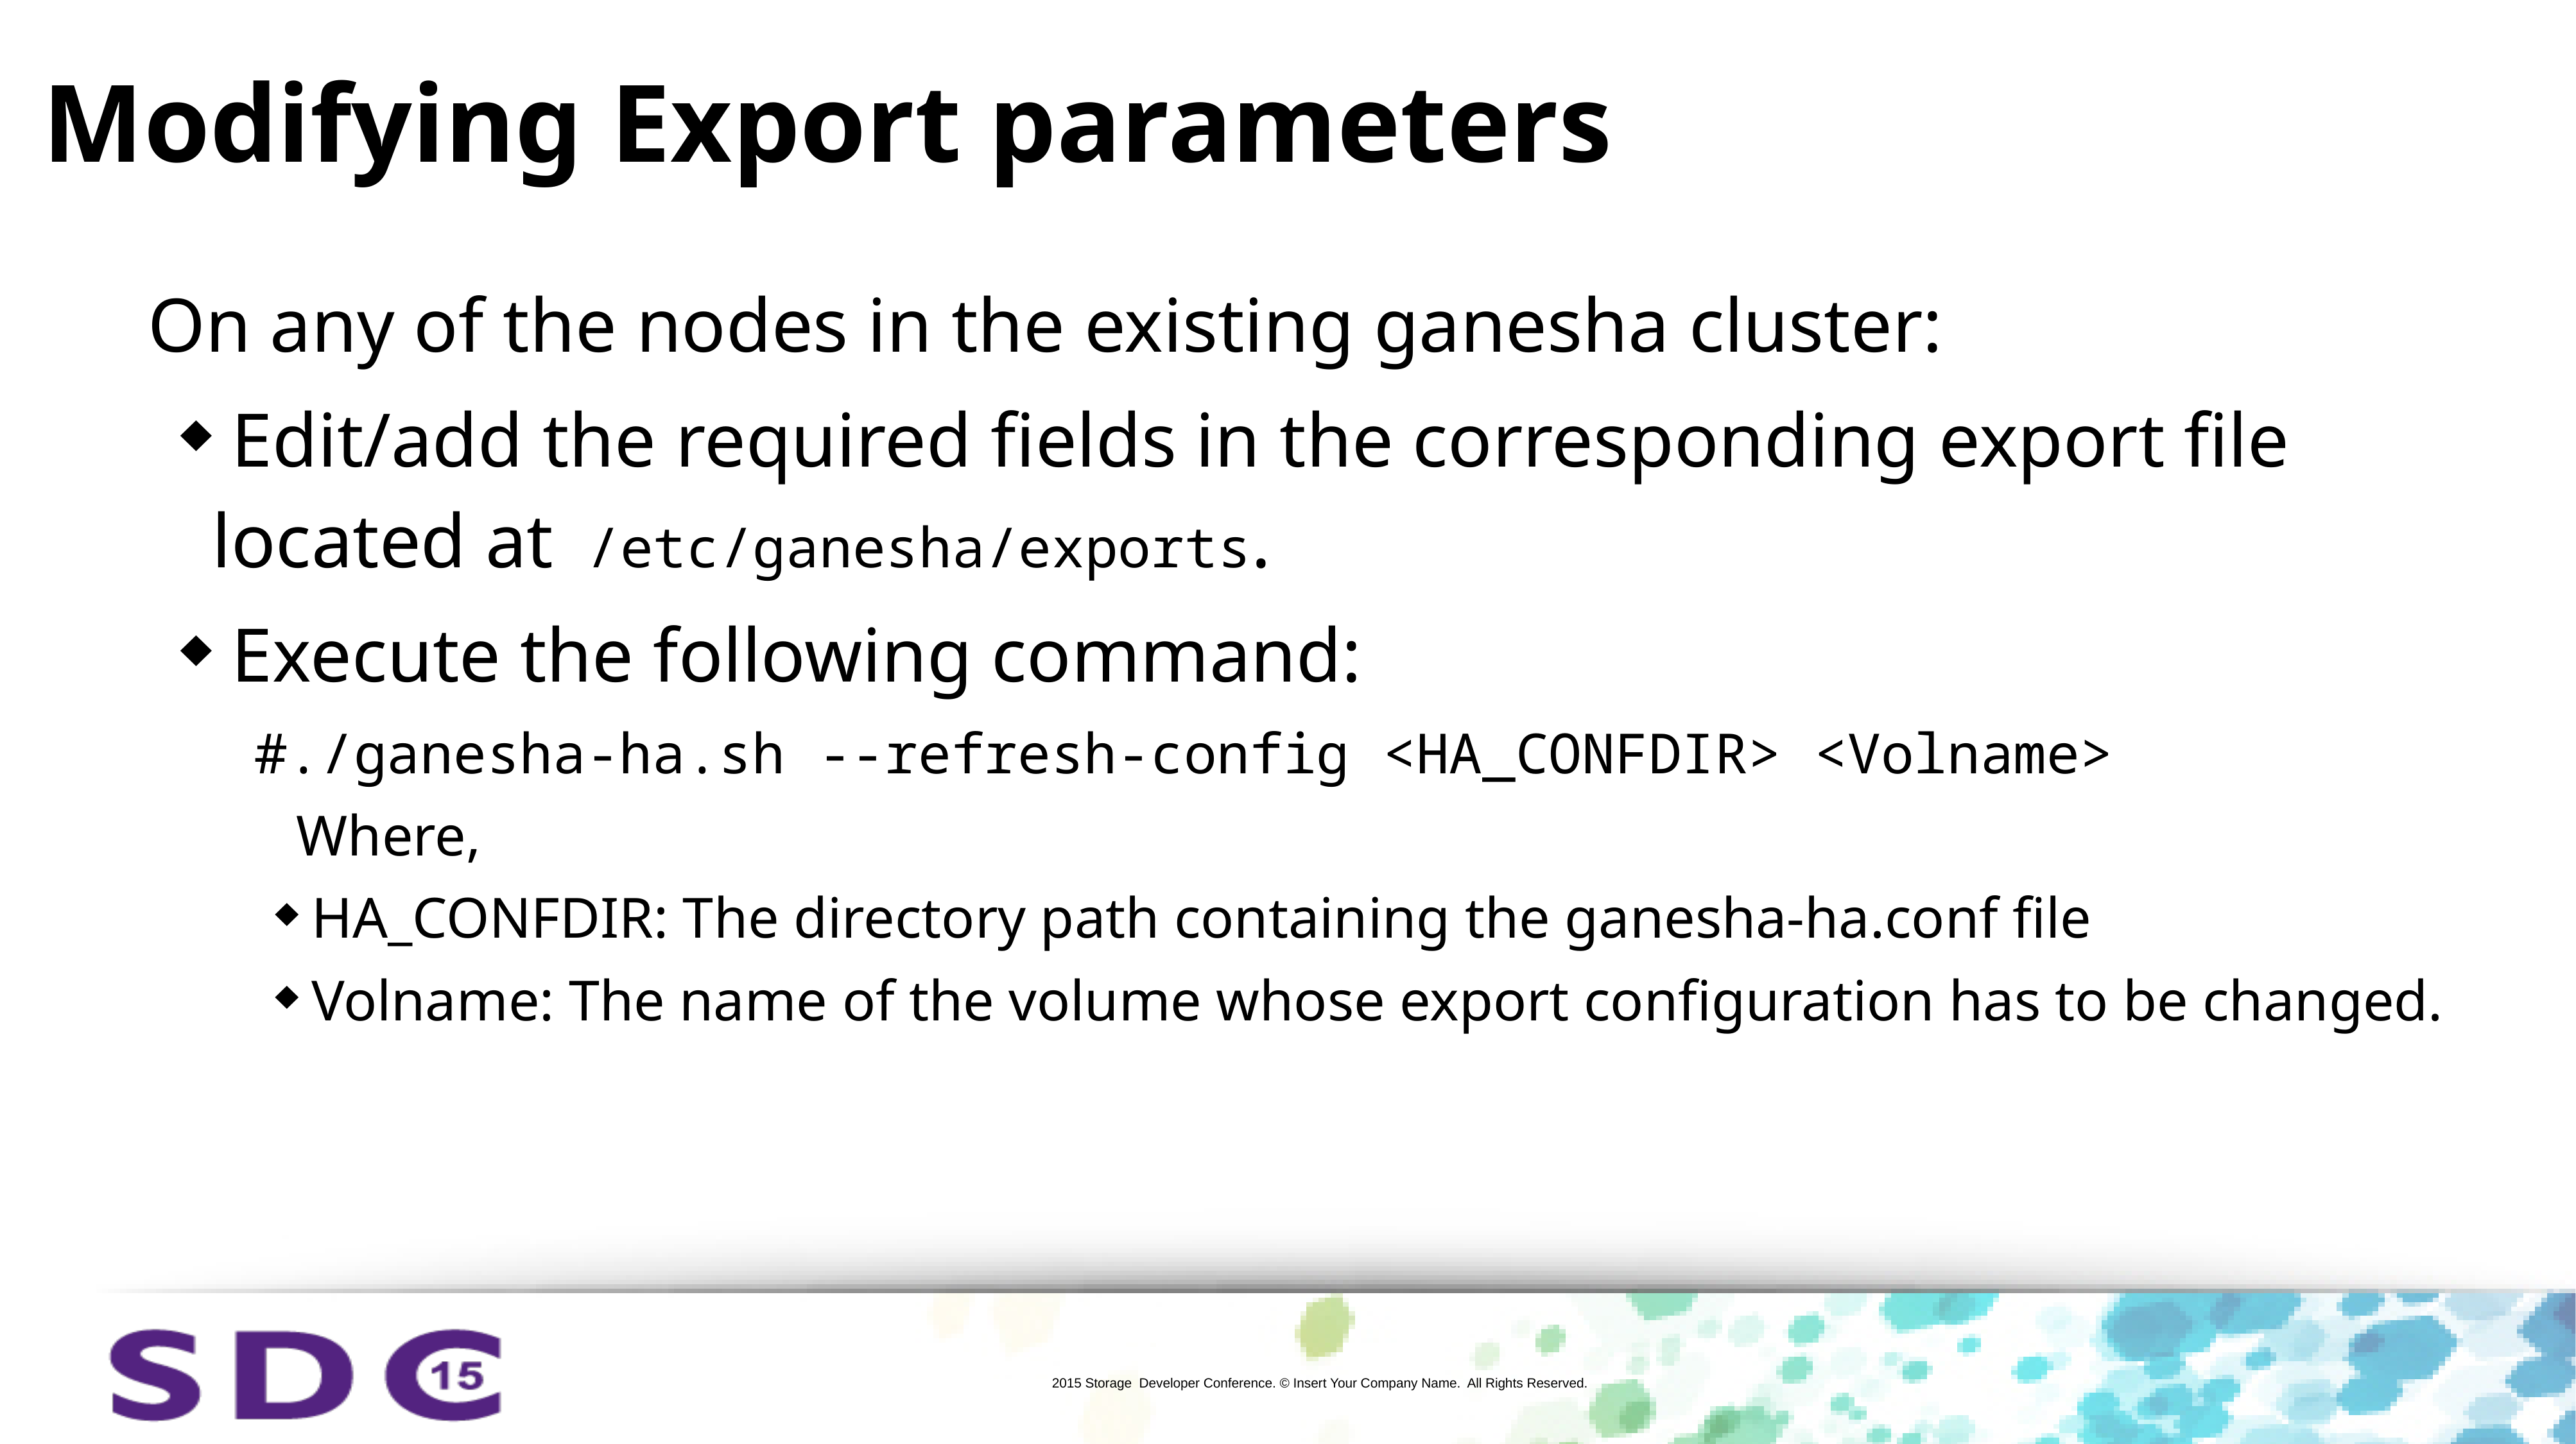

# Modifying Export parameters
 On any of the nodes in the existing ganesha cluster:
 Edit/add the required fields in the corresponding export file located at /etc/ganesha/exports.
 Execute the following command:
#./ganesha-ha.sh --refresh-config <HA_CONFDIR> <Volname>
Where,
 HA_CONFDIR: The directory path containing the ganesha-ha.conf file
 Volname: The name of the volume whose export configuration has to be changed.